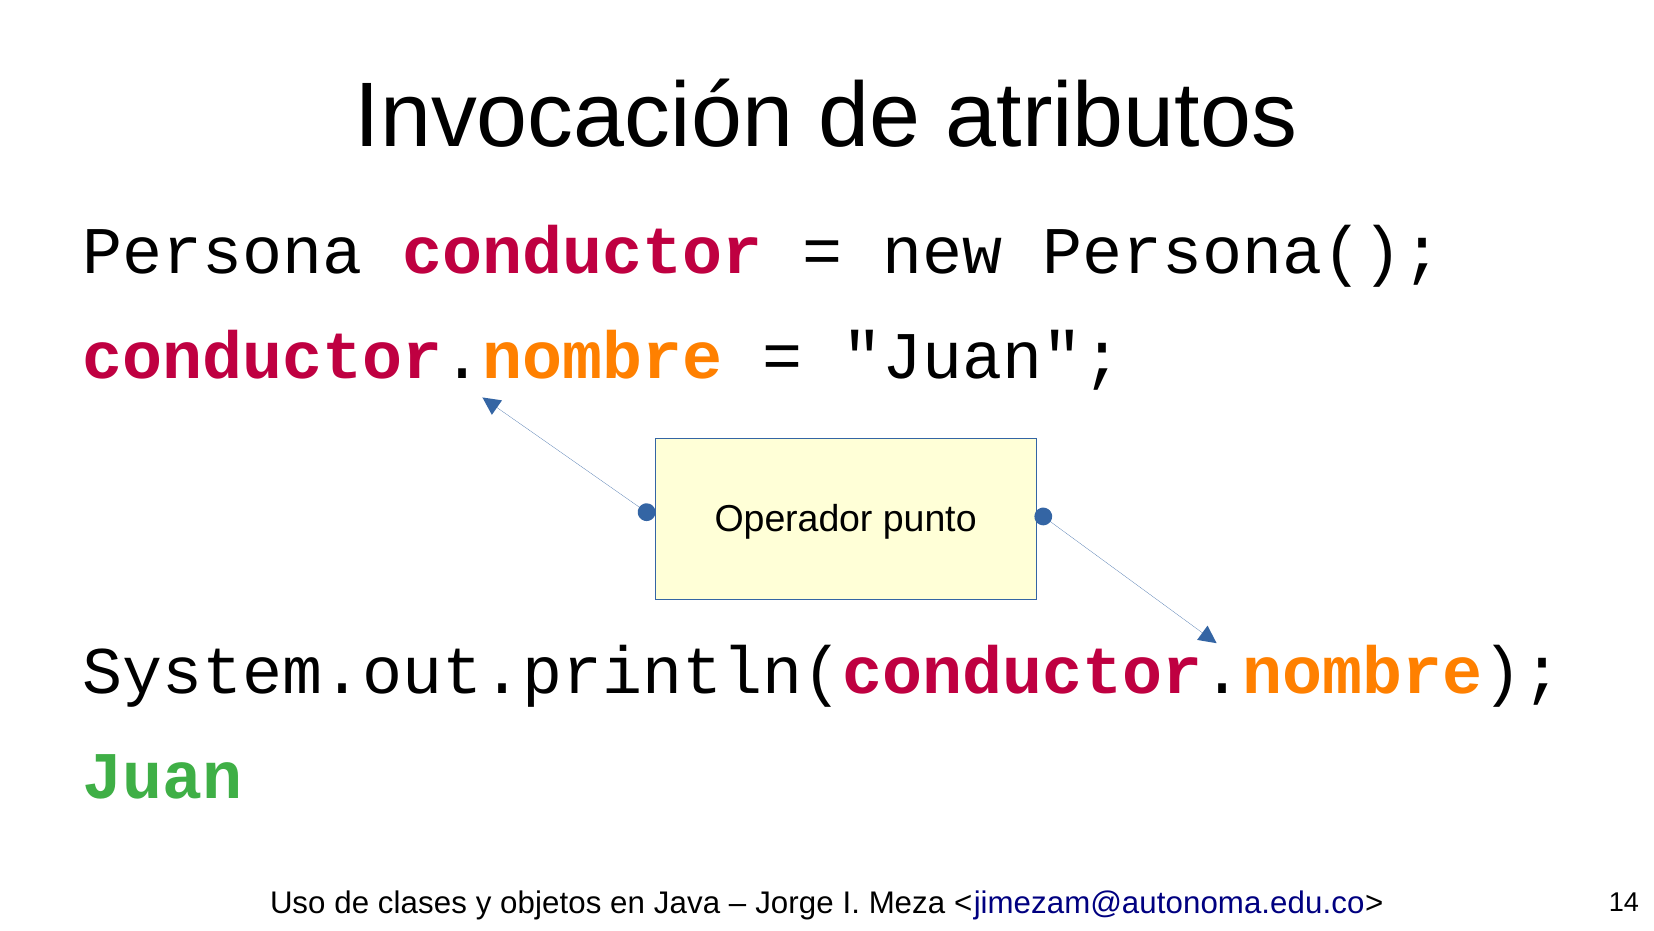

# Invocación de atributos
Persona conductor = new Persona();
conductor.nombre = "Juan";
System.out.println(conductor.nombre);
Juan
Operador punto